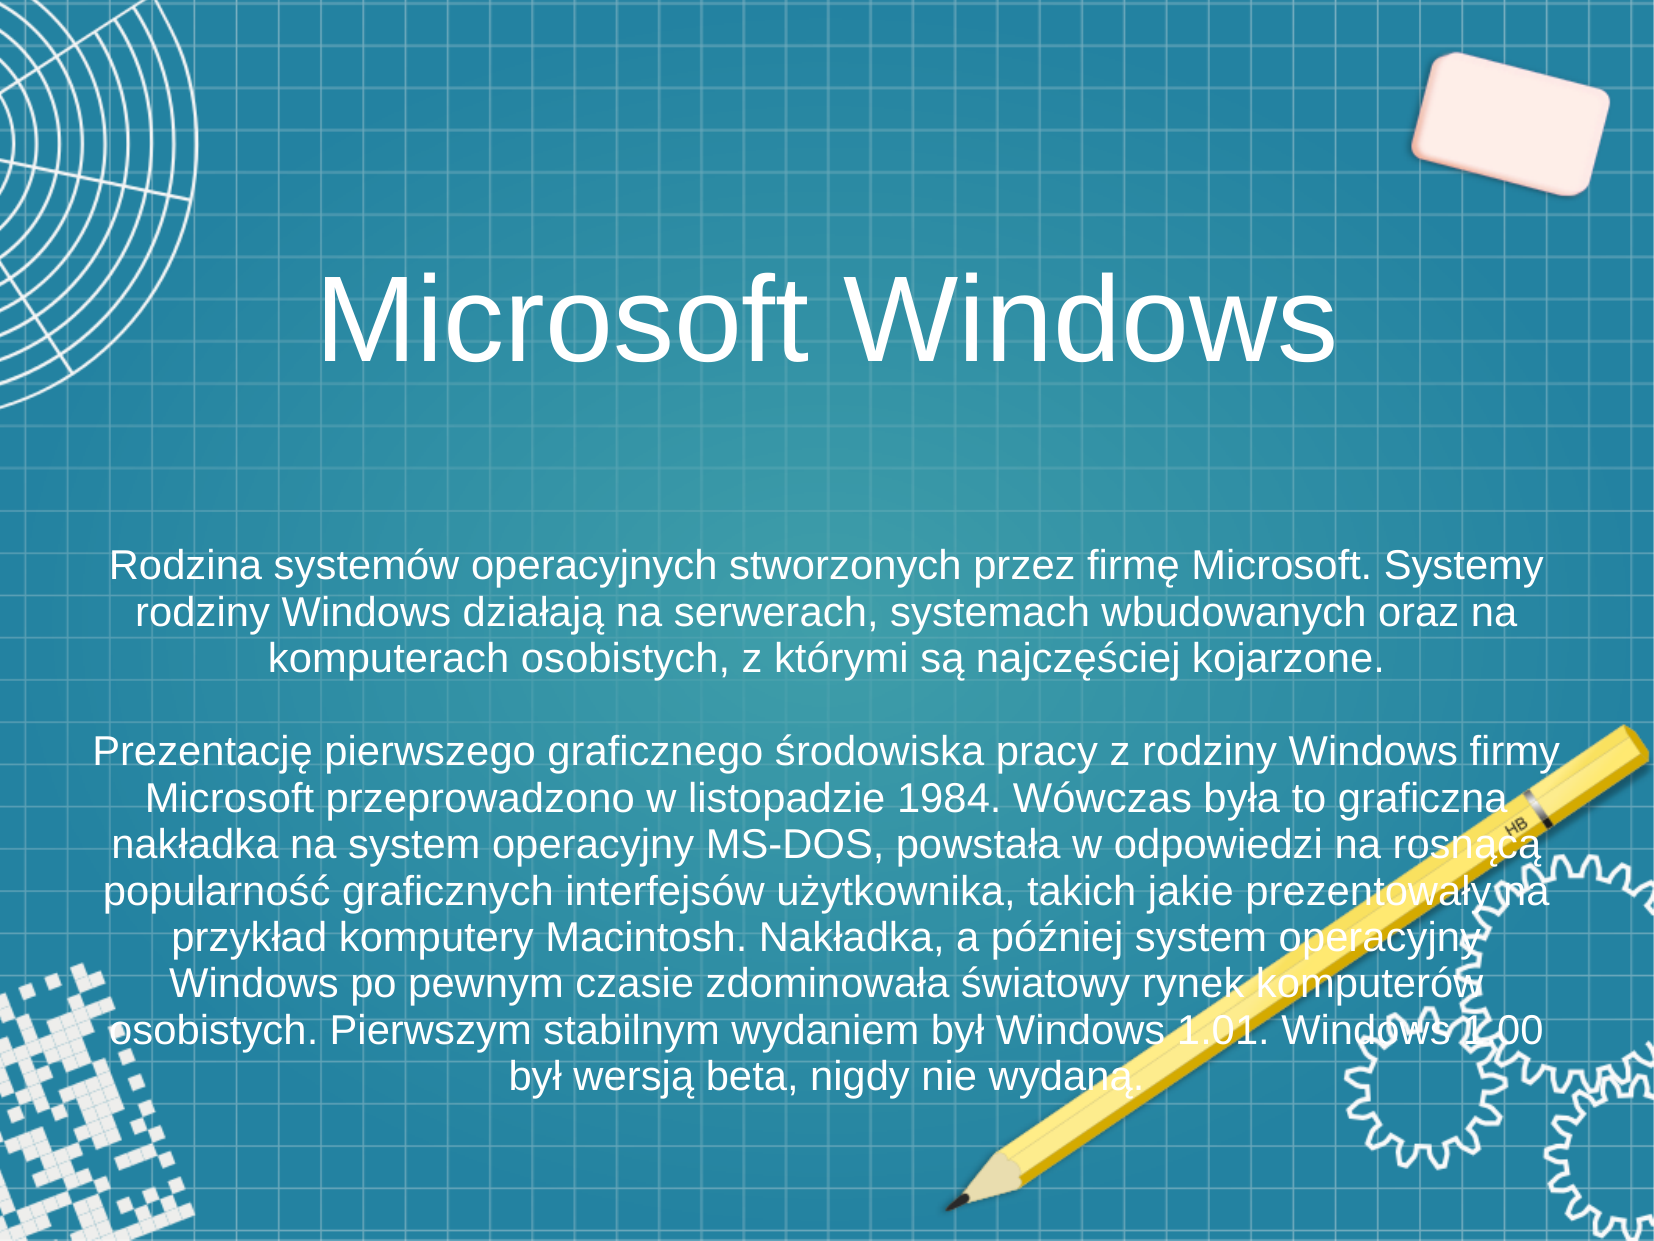

# Microsoft Windows
Rodzina systemów operacyjnych stworzonych przez firmę Microsoft. Systemy rodziny Windows działają na serwerach, systemach wbudowanych oraz na komputerach osobistych, z którymi są najczęściej kojarzone.
Prezentację pierwszego graficznego środowiska pracy z rodziny Windows firmy Microsoft przeprowadzono w listopadzie 1984. Wówczas była to graficzna nakładka na system operacyjny MS-DOS, powstała w odpowiedzi na rosnącą popularność graficznych interfejsów użytkownika, takich jakie prezentowały na przykład komputery Macintosh. Nakładka, a później system operacyjny Windows po pewnym czasie zdominowała światowy rynek komputerów osobistych. Pierwszym stabilnym wydaniem był Windows 1.01. Windows 1.00 był wersją beta, nigdy nie wydaną.